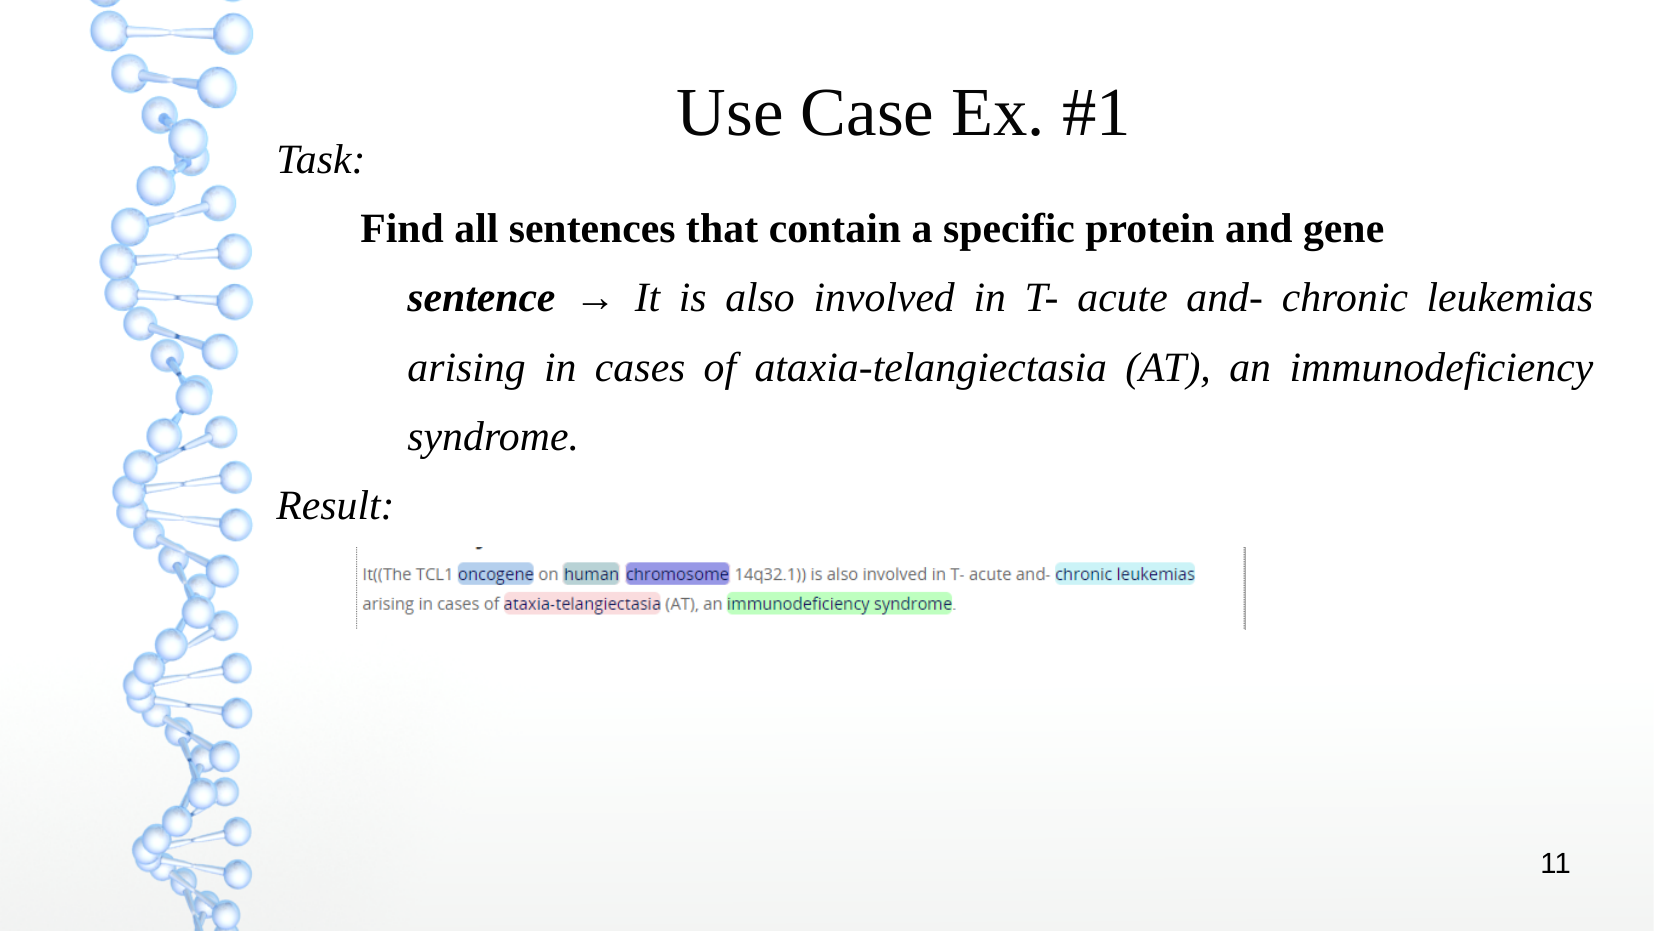

Task:
 Find all sentences that contain a specific protein and gene
sentence → It is also involved in T- acute and- chronic leukemias arising in cases of ataxia-telangiectasia (AT), an immunodeficiency syndrome.
Result:
# Use Case Ex. #1
11